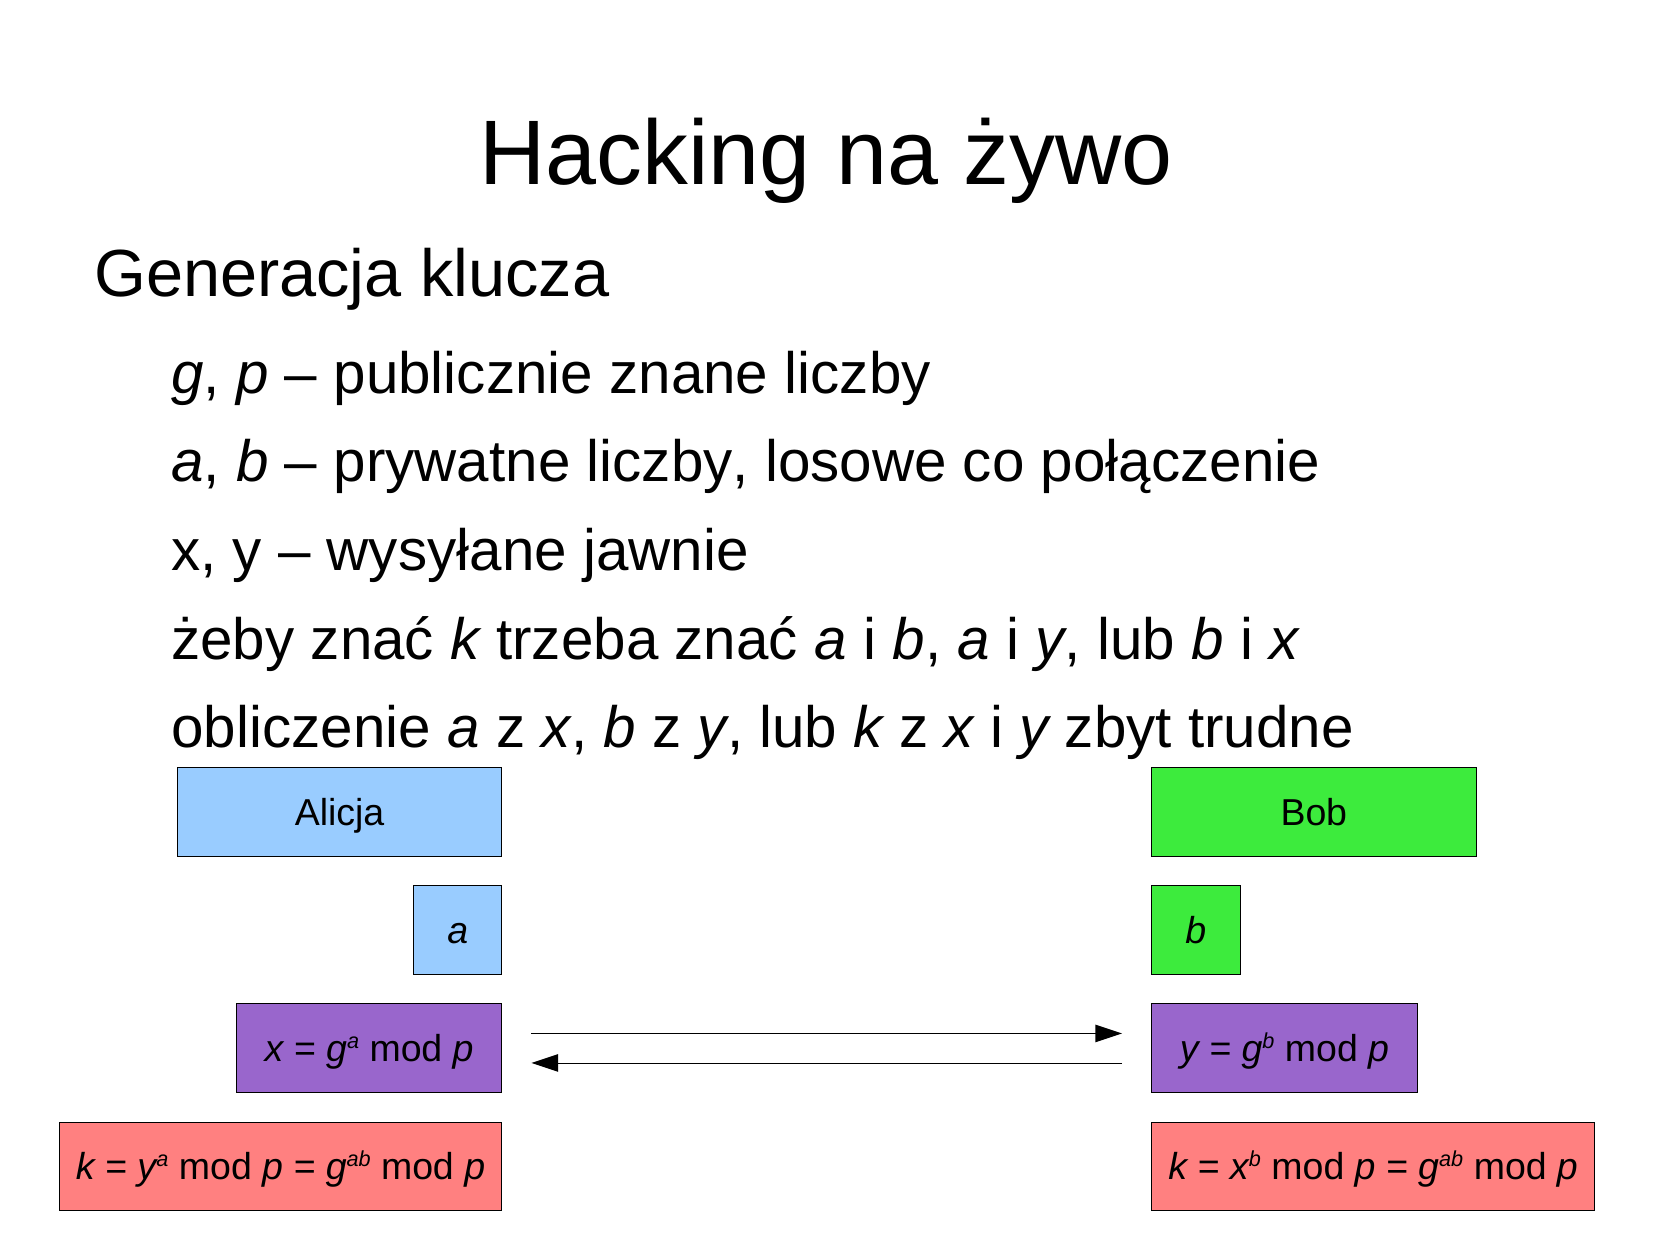

# Hacking na żywo
Generacja klucza
g, p – publicznie znane liczby
a, b – prywatne liczby, losowe co połączenie
x, y – wysyłane jawnie
żeby znać k trzeba znać a i b, a i y, lub b i x
obliczenie a z x, b z y, lub k z x i y zbyt trudne
Alicja
Bob
a
b
x = ga mod p
y = gb mod p
k = ya mod p = gab mod p
k = xb mod p = gab mod p